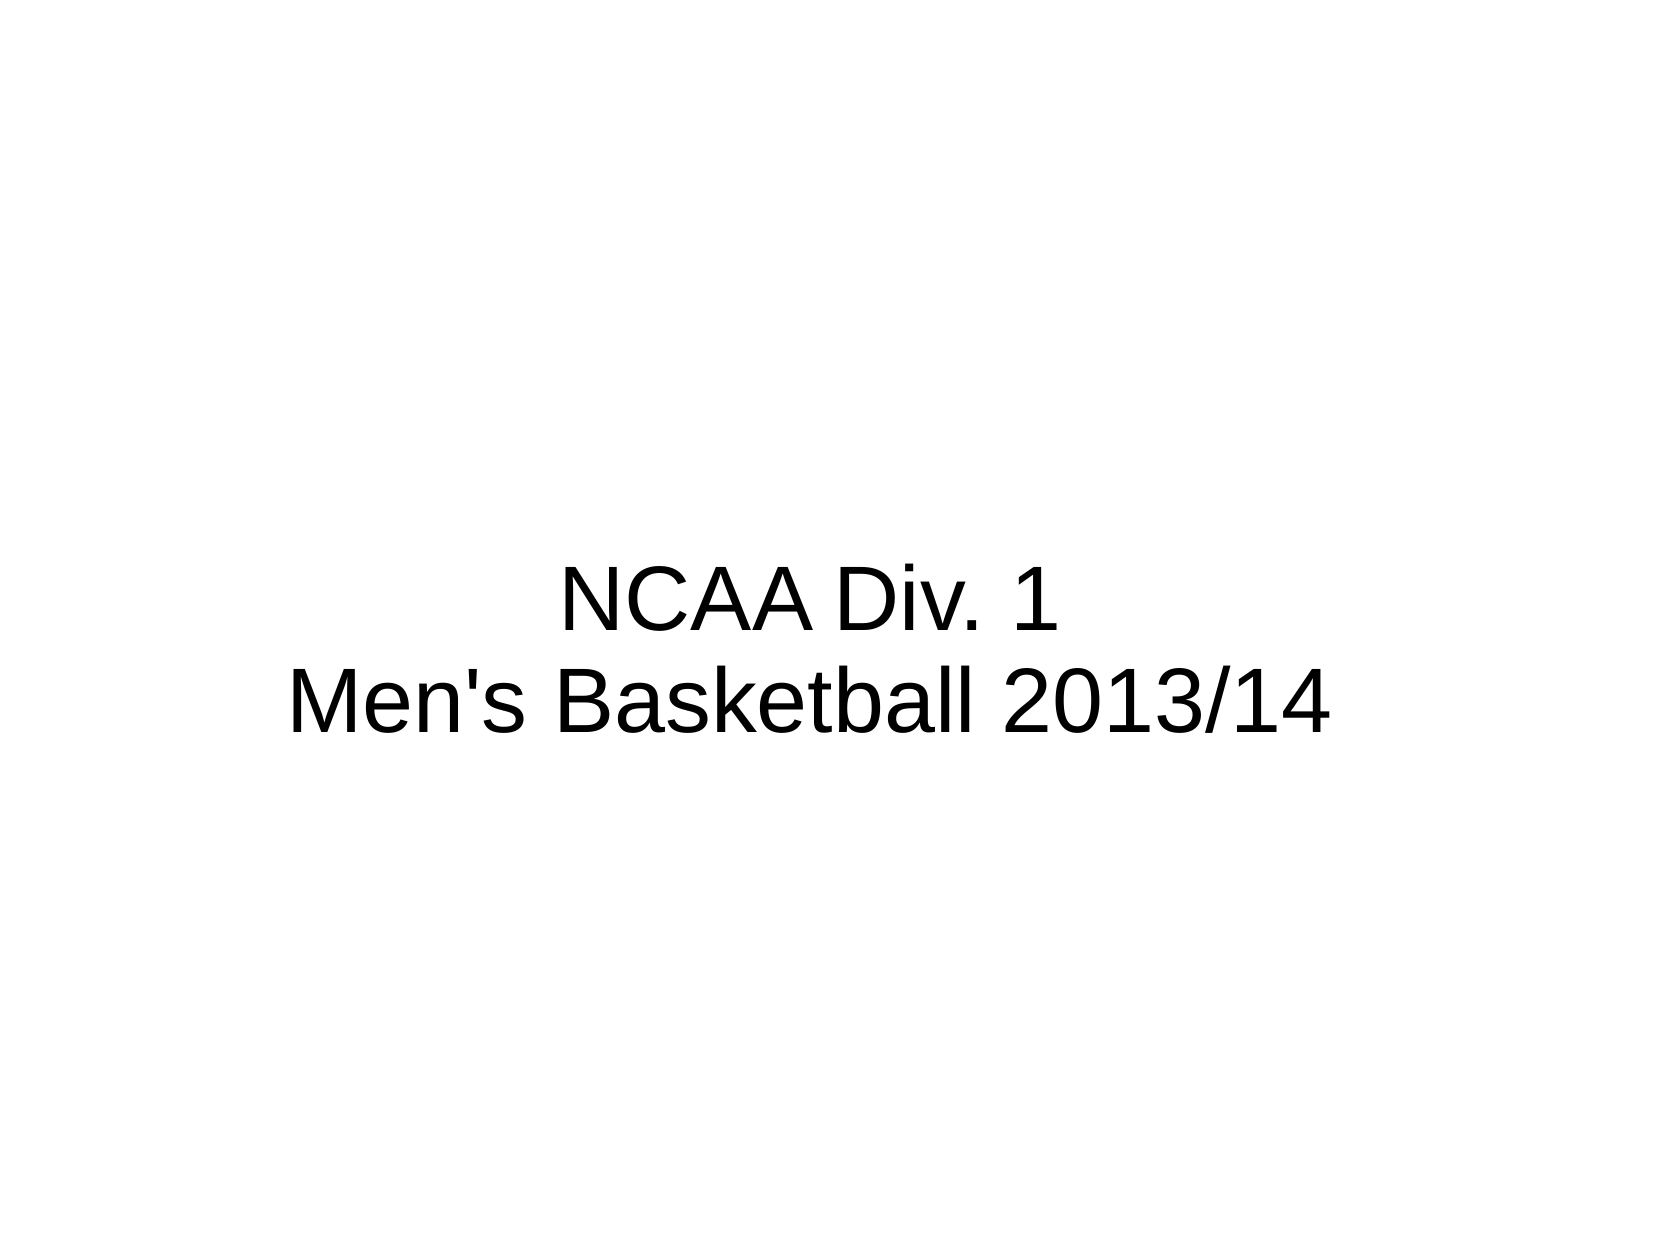

# NCAA Div. 1 Men's Basketball 2013/14